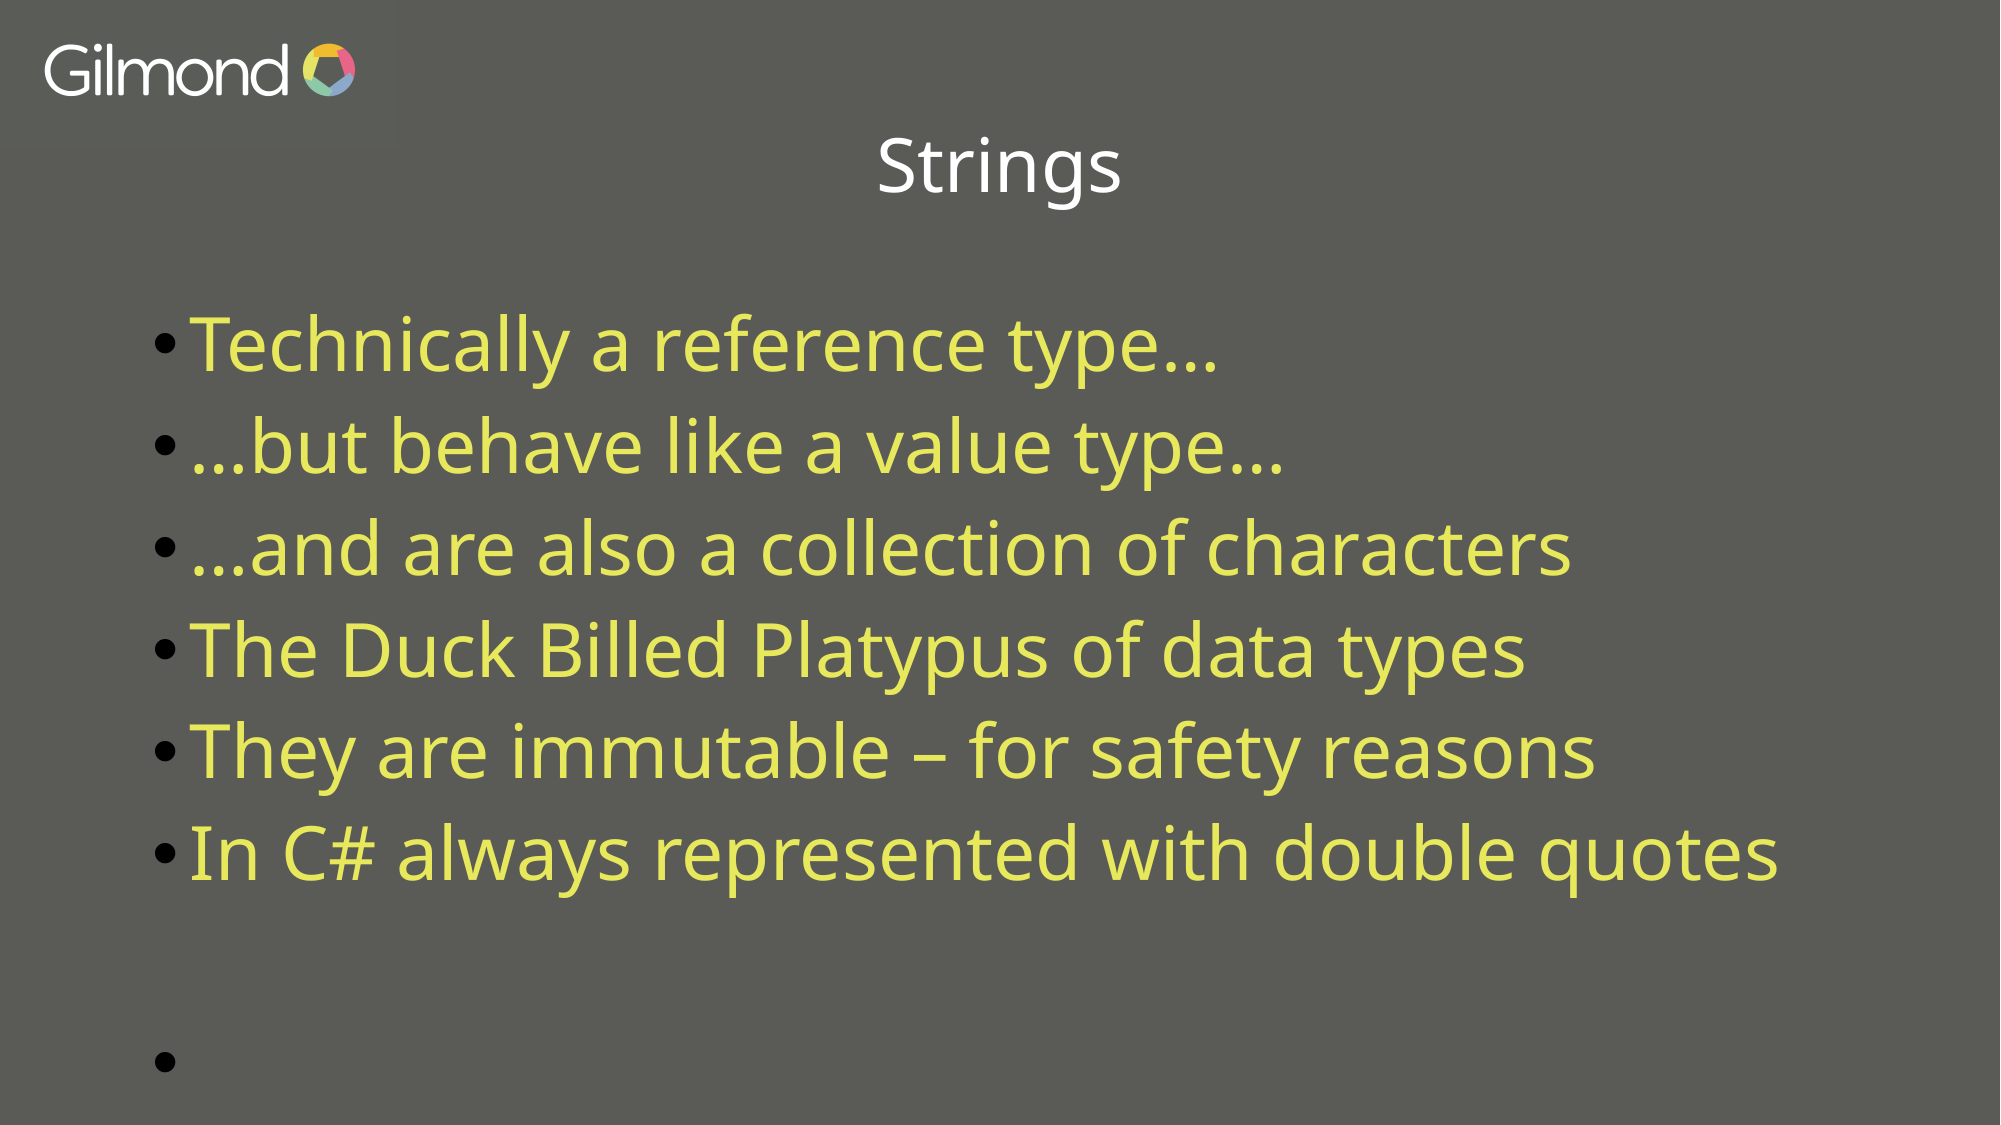

# Strings
Technically a reference type…
…but behave like a value type…
…and are also a collection of characters
The Duck Billed Platypus of data types
They are immutable – for safety reasons
In C# always represented with double quotes